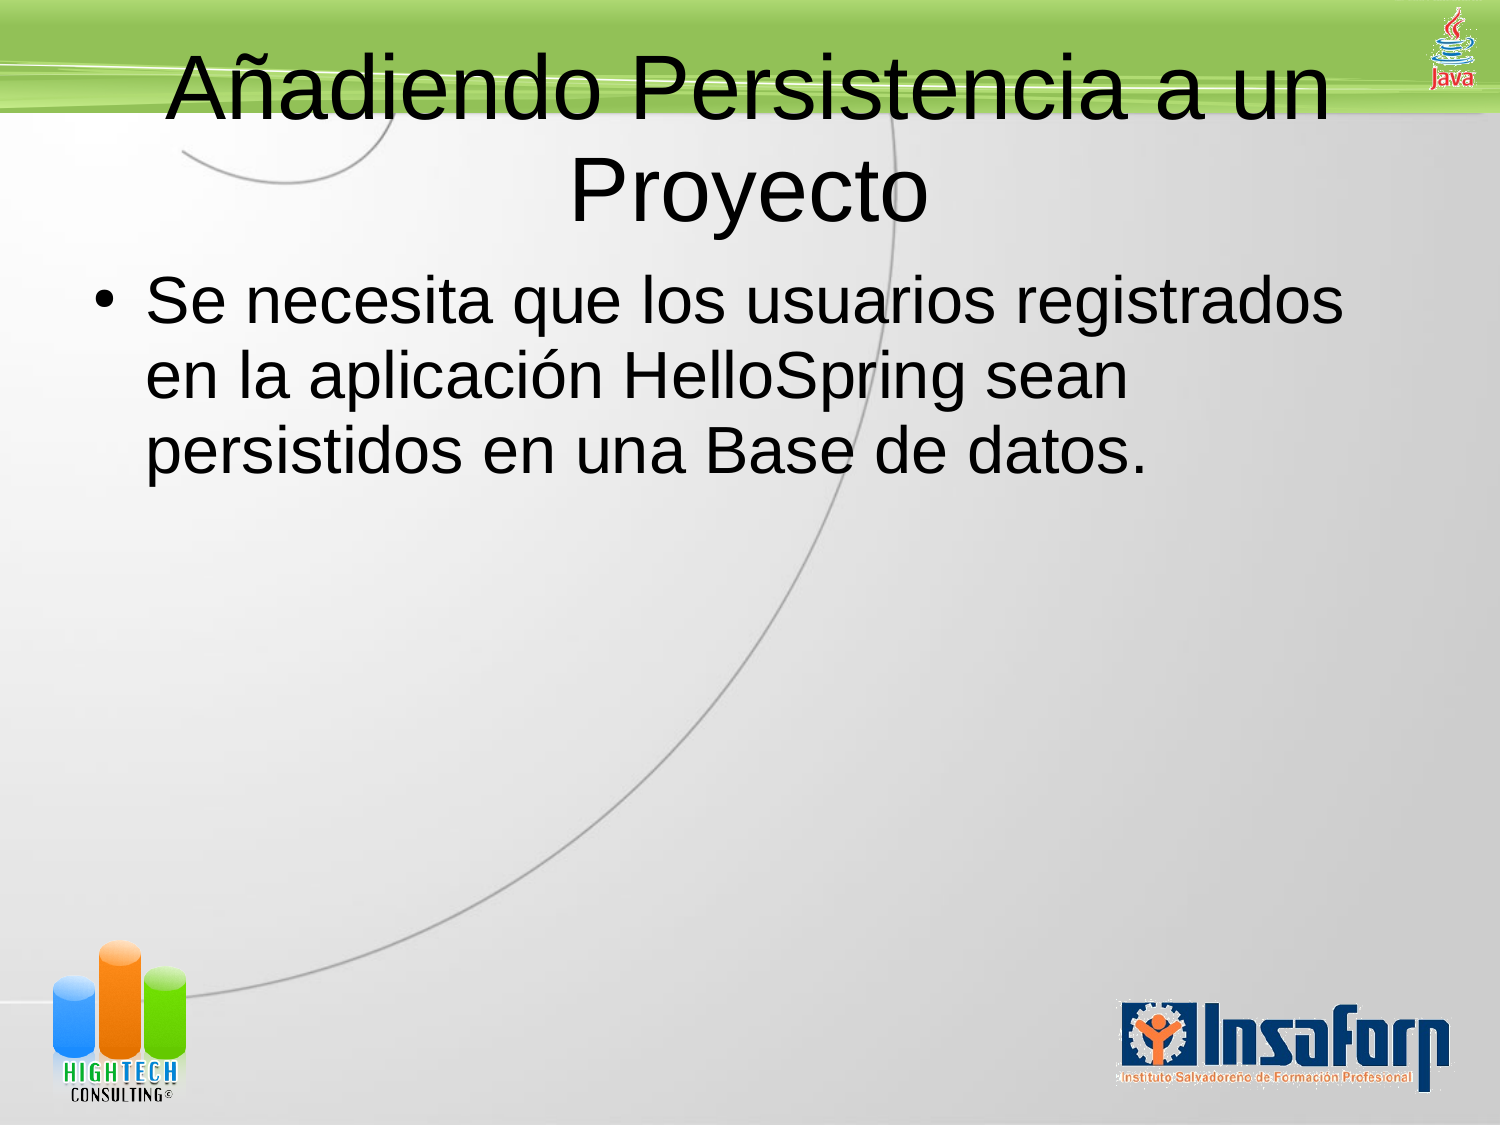

# Añadiendo Persistencia a un Proyecto
Se necesita que los usuarios registrados en la aplicación HelloSpring sean persistidos en una Base de datos.